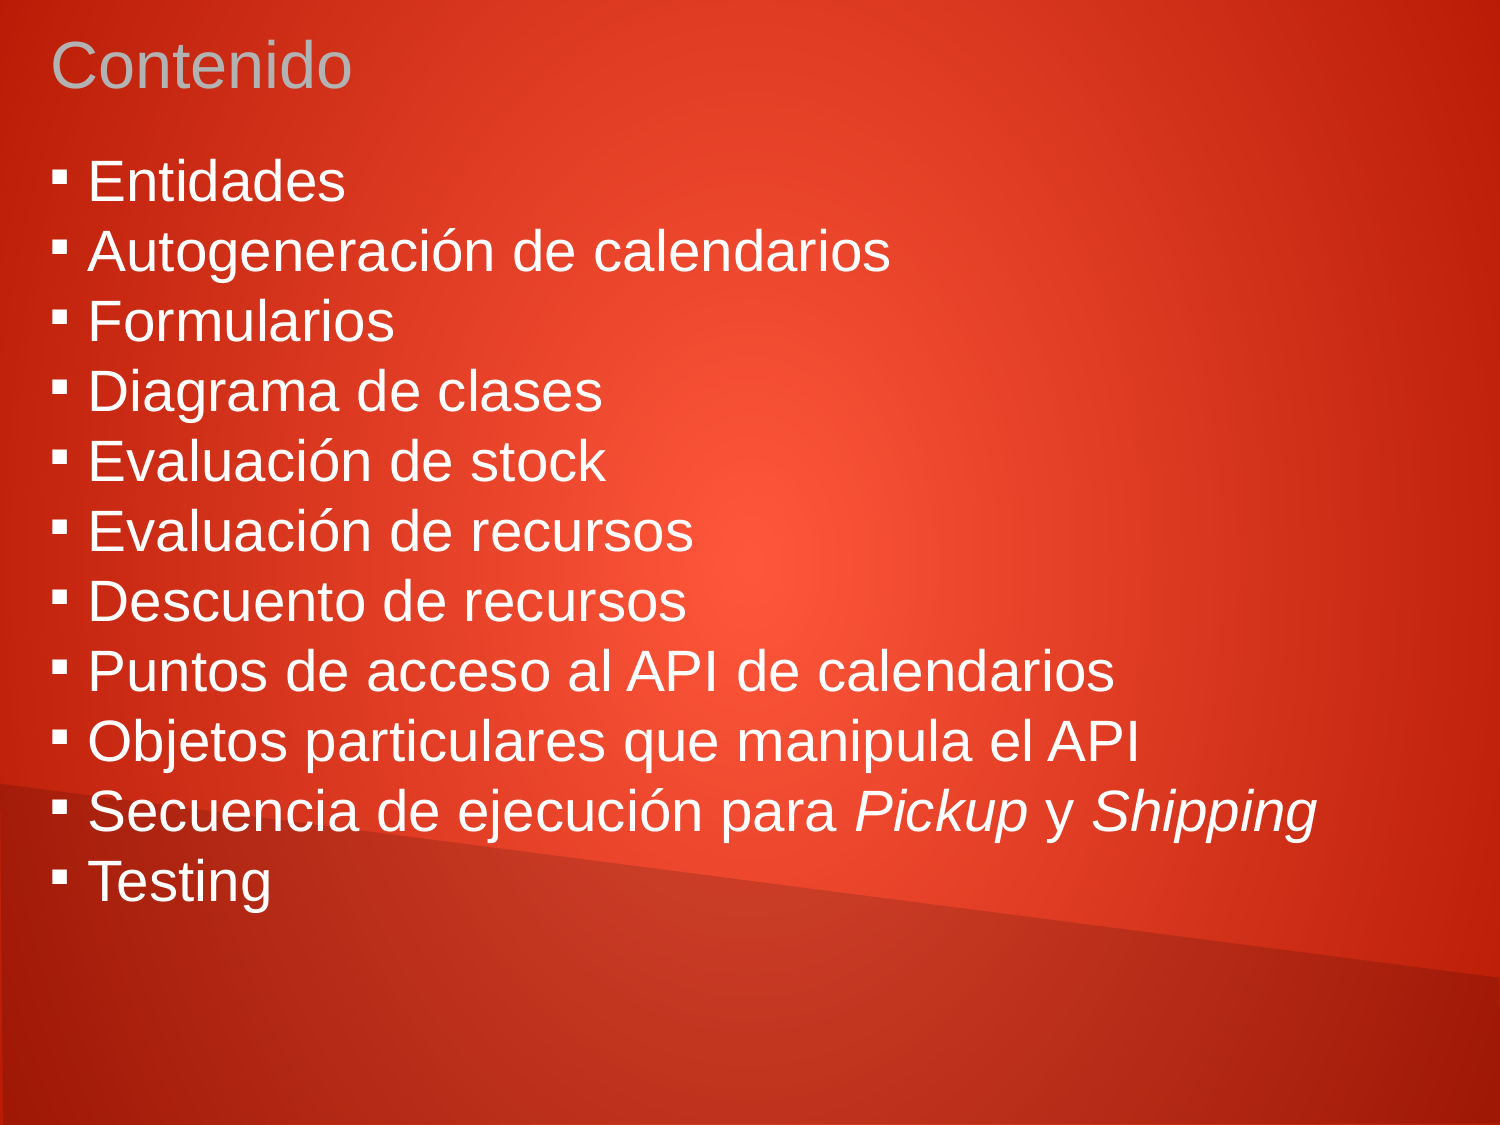

Contenido
Entidades
Autogeneración de calendarios
Formularios
Diagrama de clases
Evaluación de stock
Evaluación de recursos
Descuento de recursos
Puntos de acceso al API de calendarios
Objetos particulares que manipula el API
Secuencia de ejecución para Pickup y Shipping
Testing